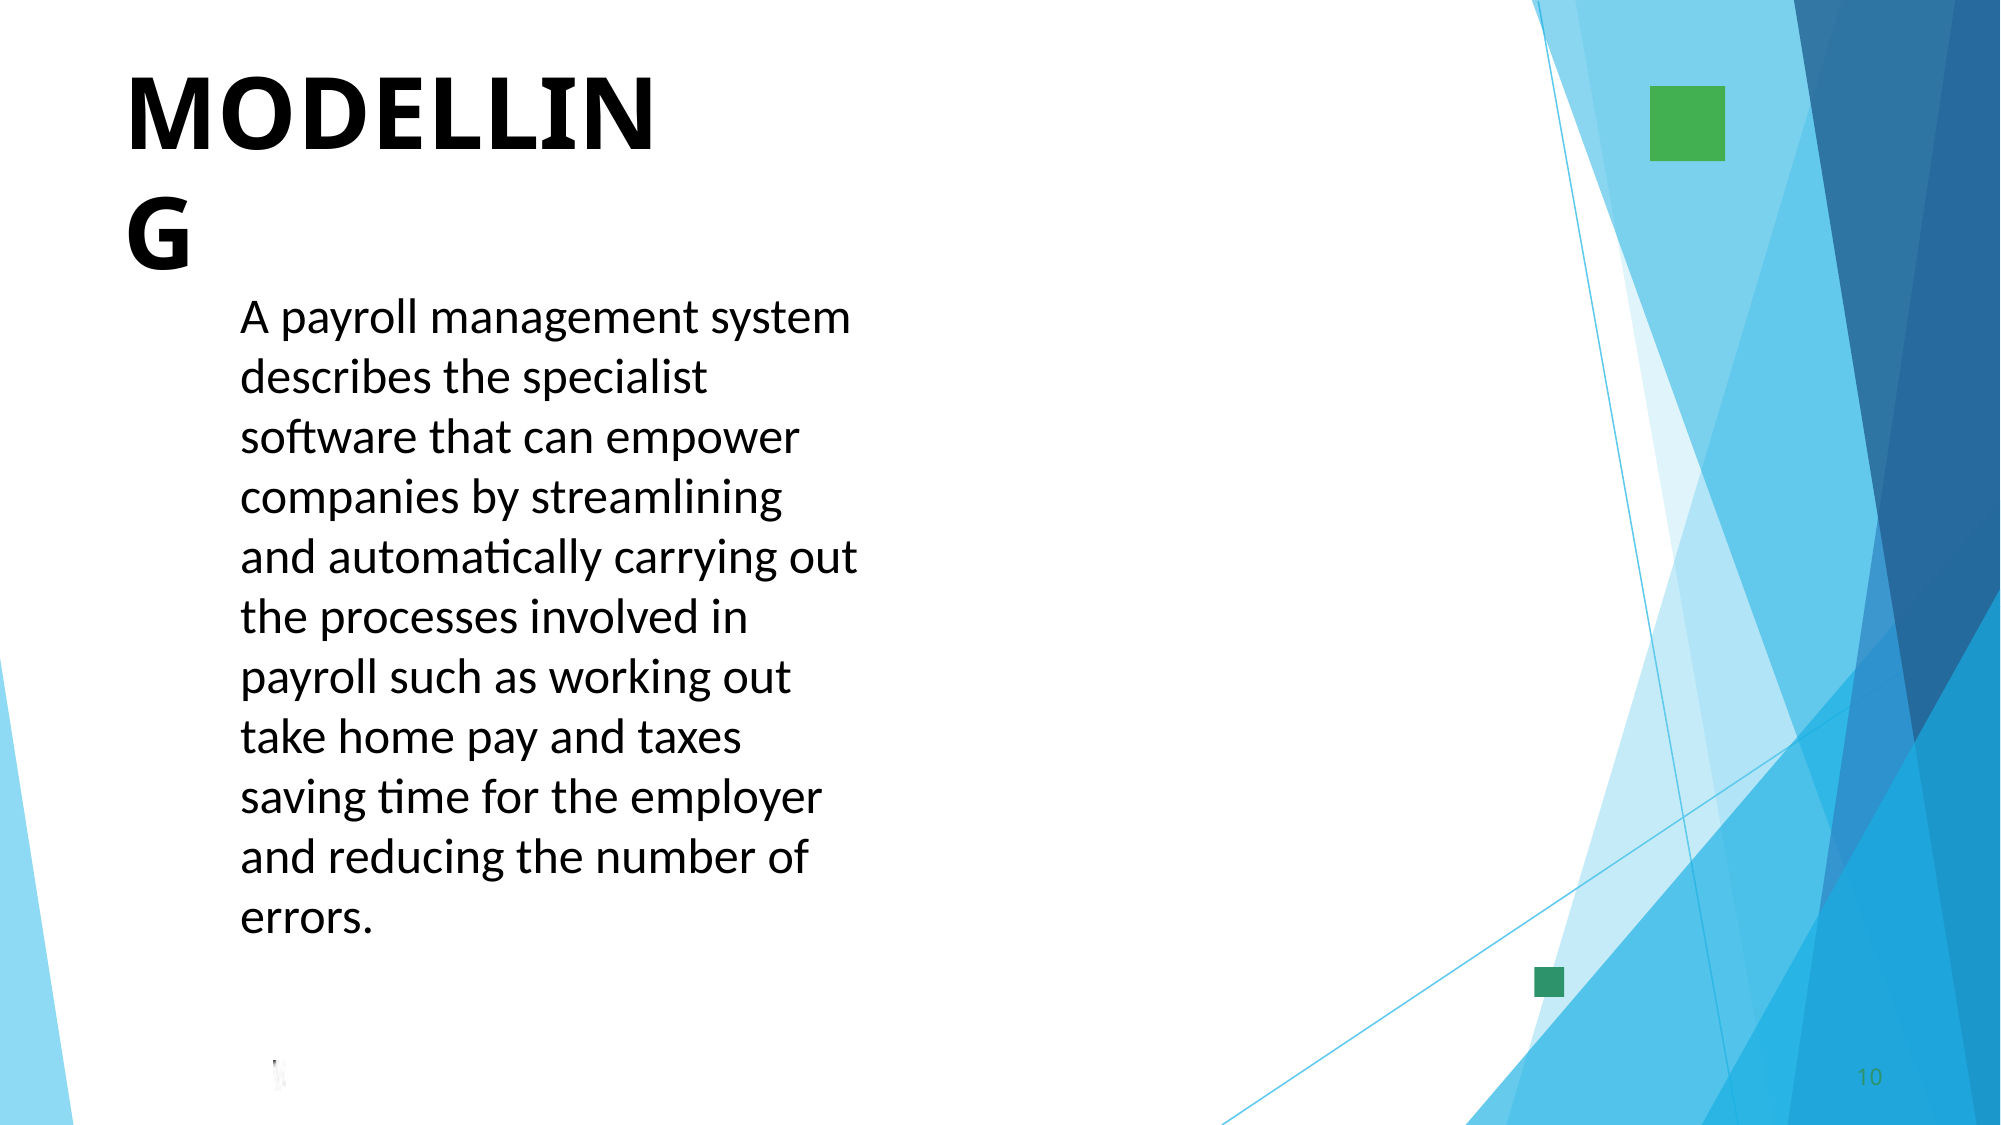

MODELLING
A payroll management system describes the specialist software that can empower companies by streamlining and automatically carrying out the processes involved in payroll such as working out take home pay and taxes saving time for the employer and reducing the number of errors.